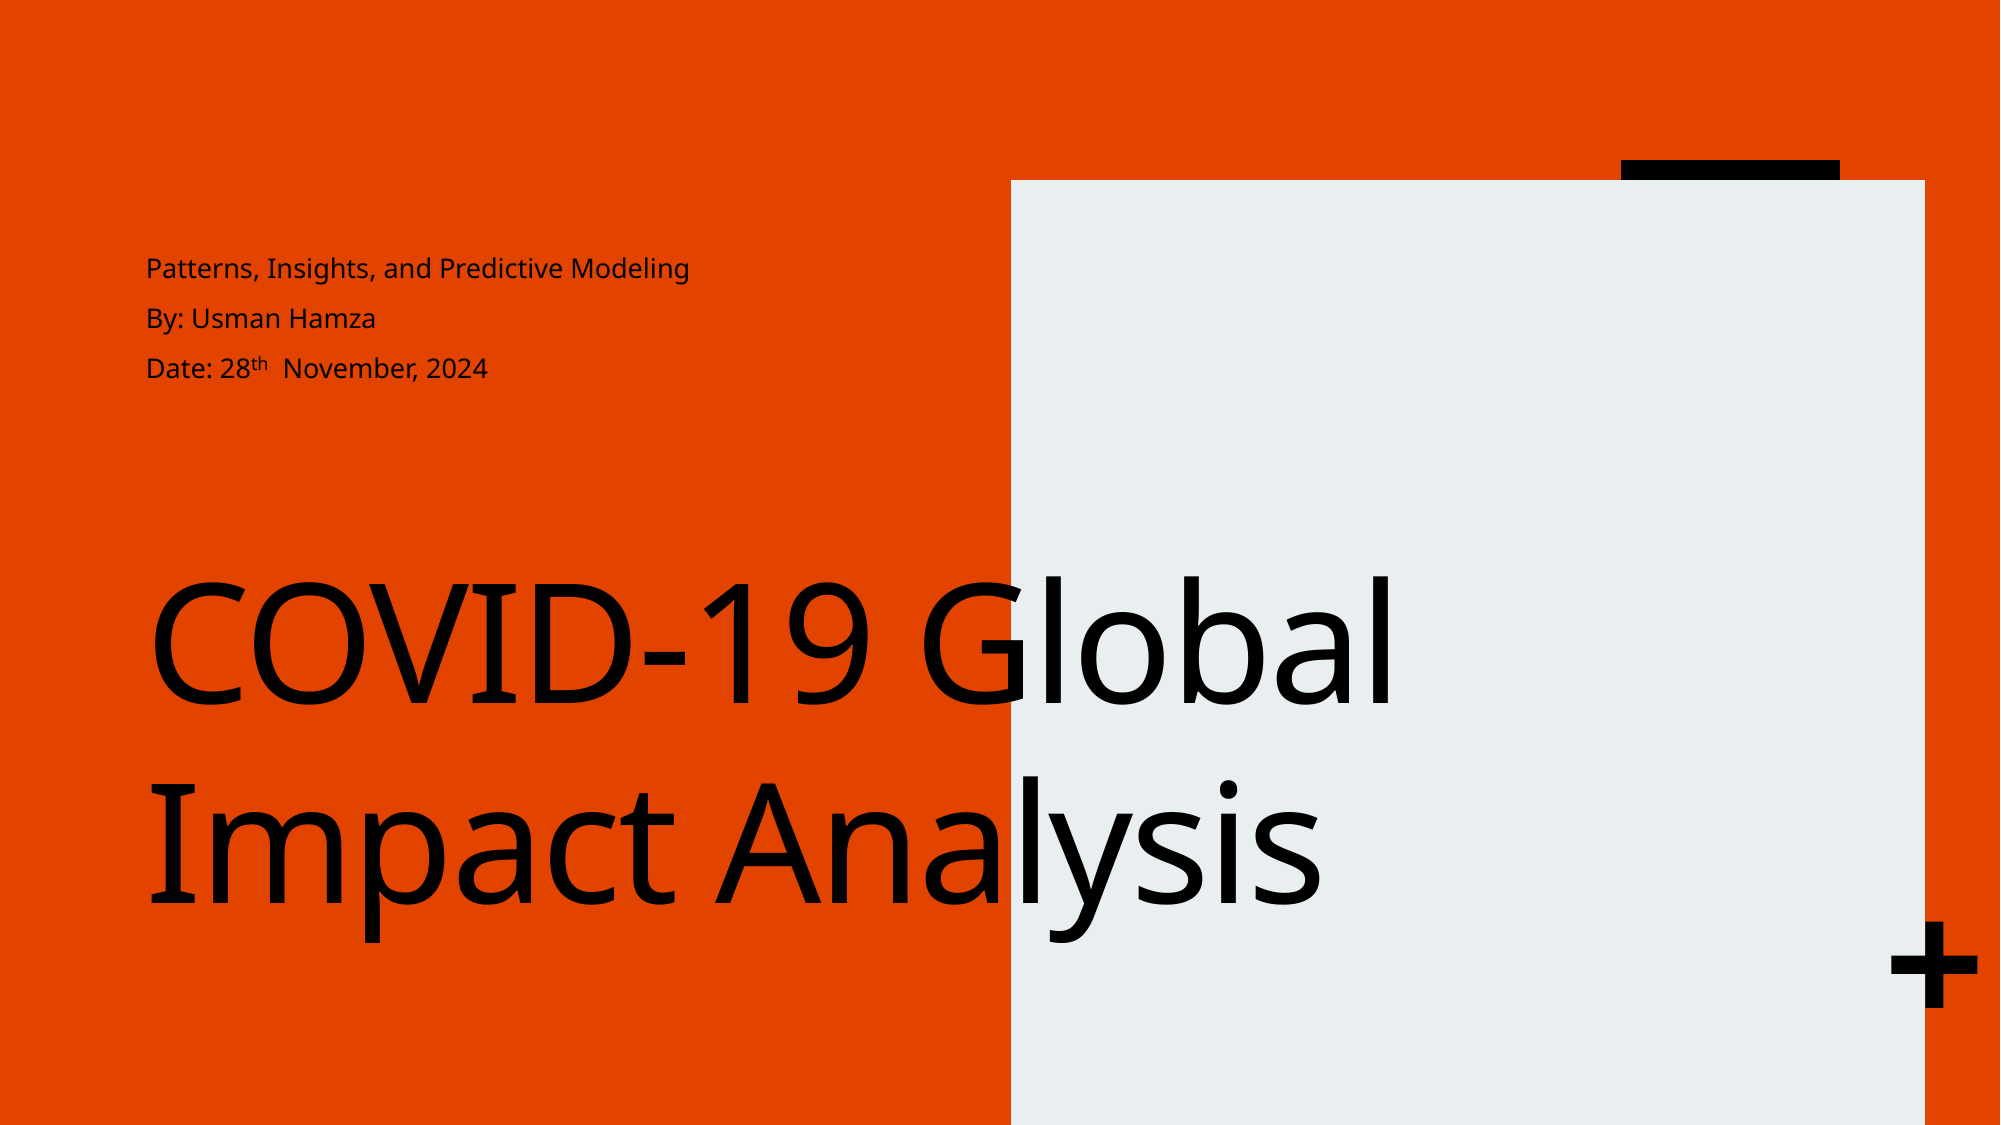

Patterns, Insights, and Predictive Modeling
By: Usman Hamza
Date: 28th November, 2024
# COVID-19 Global Impact Analysis